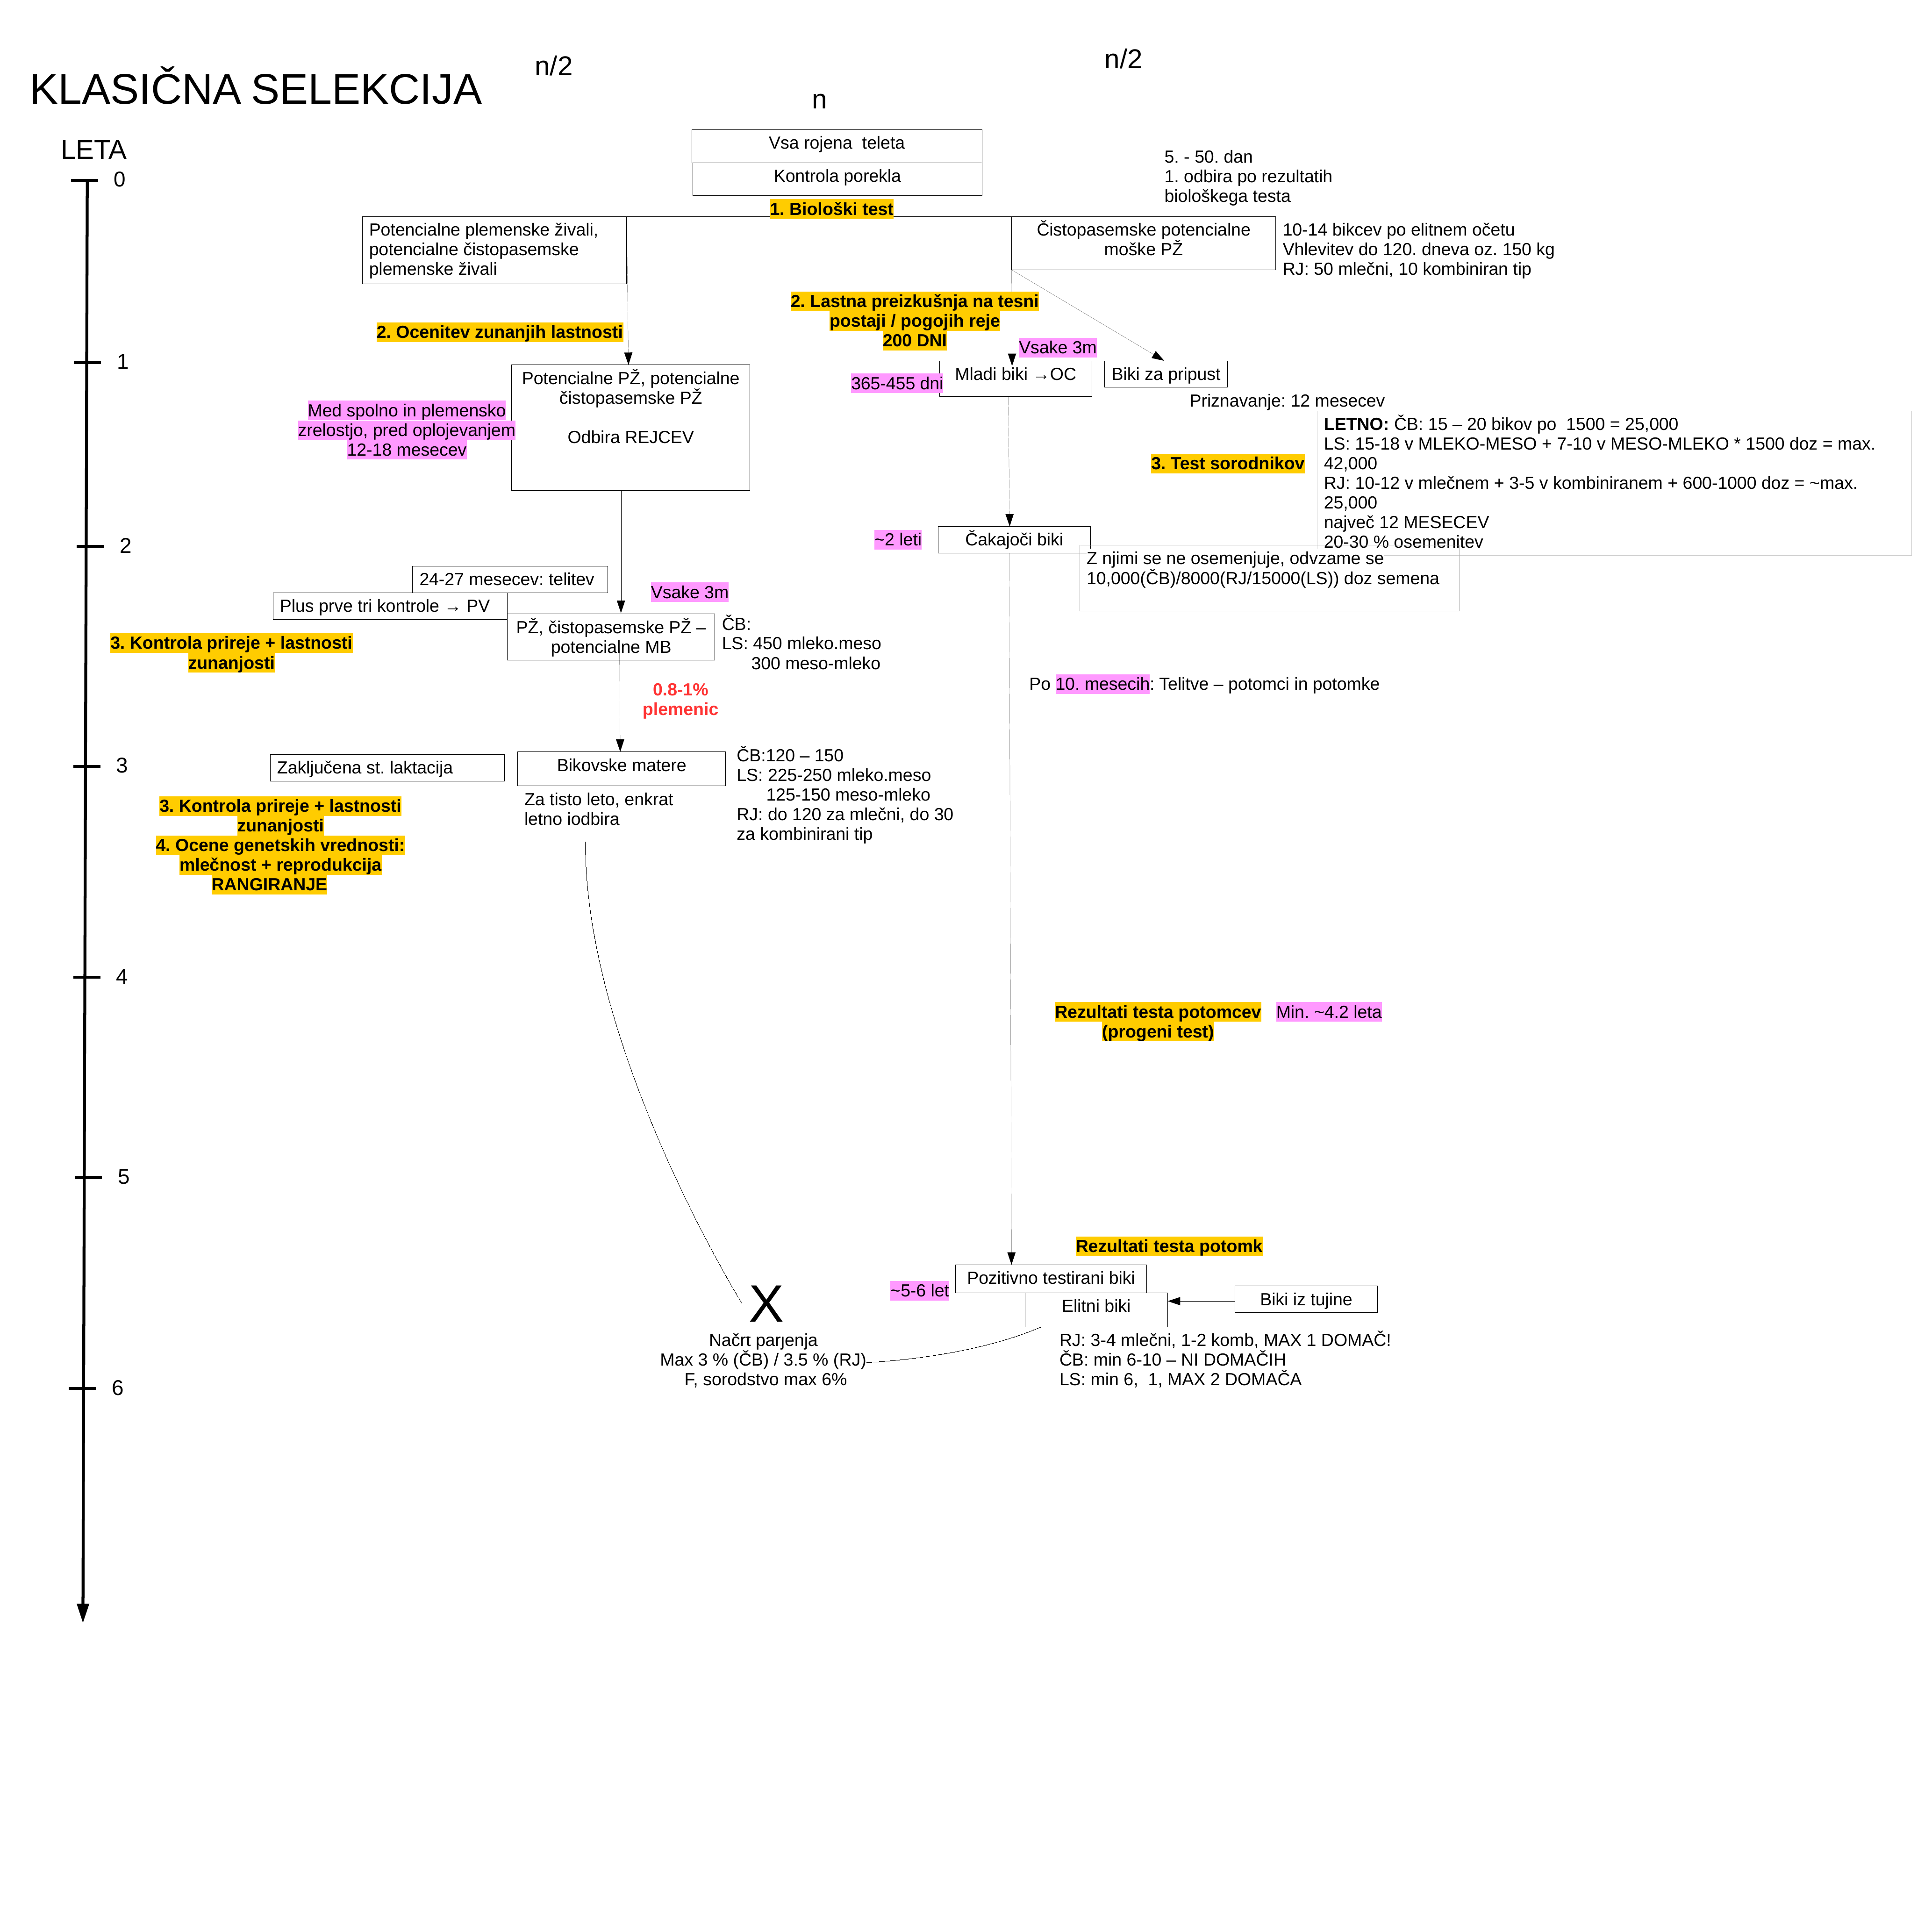

n/2
n/2
KLASIČNA SELEKCIJA
n
Vsa rojena teleta
LETA
5. - 50. dan
1. odbira po rezultatih biološkega testa
Kontrola porekla
0
1. Biološki test
Potencialne plemenske živali, potencialne čistopasemske plemenske živali
Čistopasemske potencialne moške PŽ
10-14 bikcev po elitnem očetu
Vhlevitev do 120. dneva oz. 150 kg
RJ: 50 mlečni, 10 kombiniran tip
2. Lastna preizkušnja na tesni postaji / pogojih reje
200 DNI
2. Ocenitev zunanjih lastnosti
Vsake 3m
1
Mladi biki →OC
Biki za pripust
Potencialne PŽ, potencialne čistopasemske PŽ
Odbira REJCEV
365-455 dni
Priznavanje: 12 mesecev
Med spolno in plemensko zrelostjo, pred oplojevanjem
12-18 mesecev
LETNO: ČB: 15 – 20 bikov po 1500 = 25,000
LS: 15-18 v MLEKO-MESO + 7-10 v MESO-MLEKO * 1500 doz = max. 42,000
RJ: 10-12 v mlečnem + 3-5 v kombiniranem + 600-1000 doz = ~max. 25,000
največ 12 MESECEV
20-30 % osemenitev
3. Test sorodnikov
~2 leti
Čakajoči biki
2
Z njimi se ne osemenjuje, odvzame se 10,000(ČB)/8000(RJ/15000(LS)) doz semena
24-27 mesecev: telitev
Vsake 3m
Plus prve tri kontrole → PV
ČB:
LS: 450 mleko.meso
 300 meso-mleko
PŽ, čistopasemske PŽ – potencialne MB
3. Kontrola prireje + lastnosti zunanjosti
Po 10. mesecih: Telitve – potomci in potomke
0.8-1% plemenic
ČB:120 – 150
LS: 225-250 mleko.meso
 125-150 meso-mleko
RJ: do 120 za mlečni, do 30 za kombinirani tip
3
Bikovske matere
Zaključena st. laktacija
Za tisto leto, enkrat letno iodbira
3. Kontrola prireje + lastnosti zunanjosti
4. Ocene genetskih vrednosti: mlečnost + reprodukcija
RANGIRANJE
4
Rezultati testa potomcev (progeni test)
Min. ~4.2 leta
5
Rezultati testa potomk
Pozitivno testirani biki
X
~5-6 let
Biki iz tujine
Elitni biki
Načrt parjenja
Max 3 % (ČB) / 3.5 % (RJ) F, sorodstvo max 6%
RJ: 3-4 mlečni, 1-2 komb, MAX 1 DOMAČ!
ČB: min 6-10 – NI DOMAČIH
LS: min 6, 1, MAX 2 DOMAČA
6